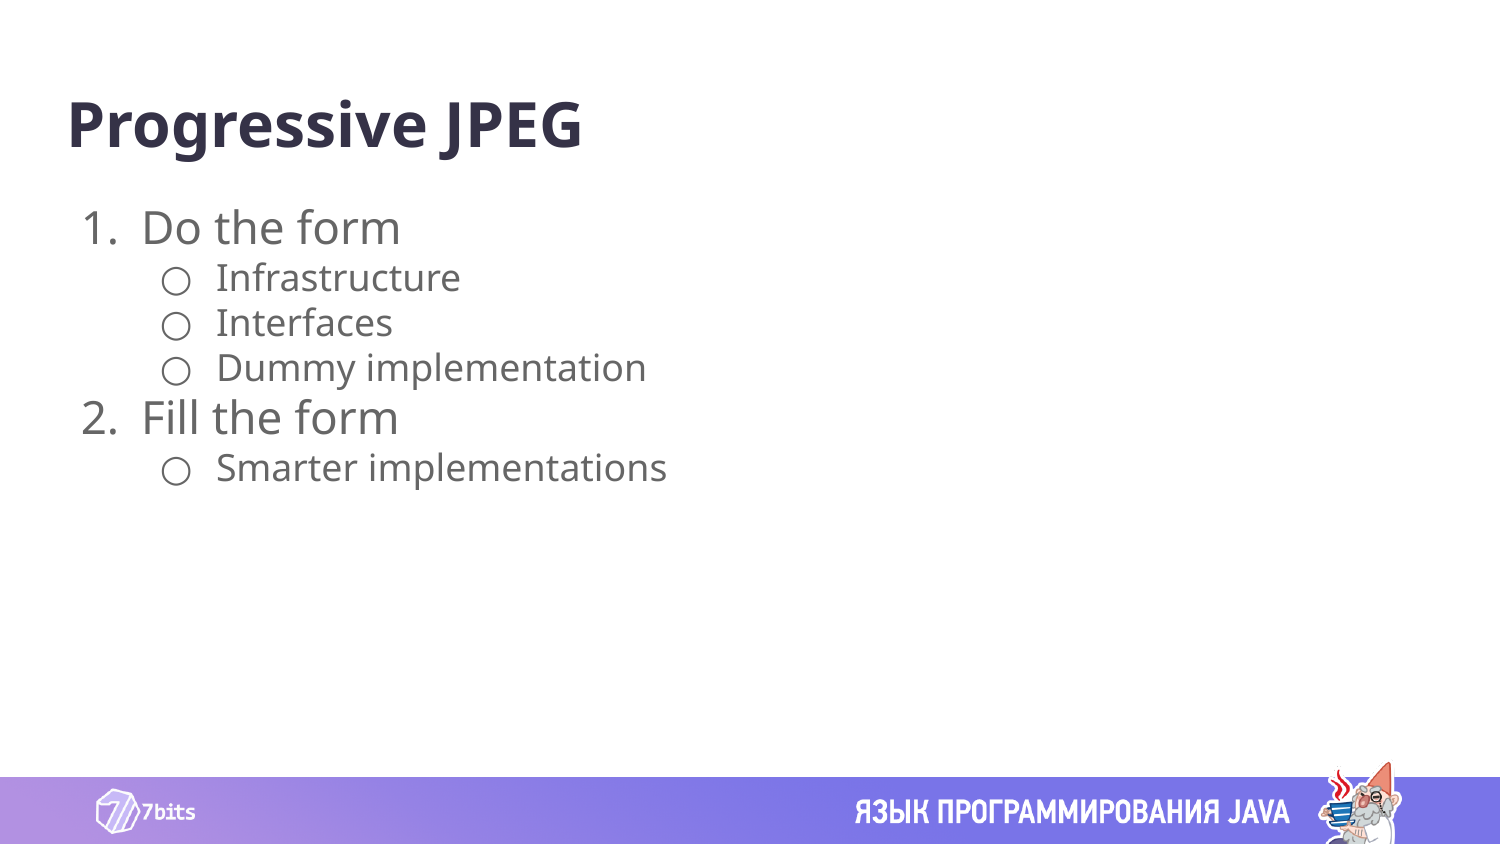

# Progressive JPEG
Do the form
Infrastructure
Interfaces
Dummy implementation
Fill the form
Smarter implementations